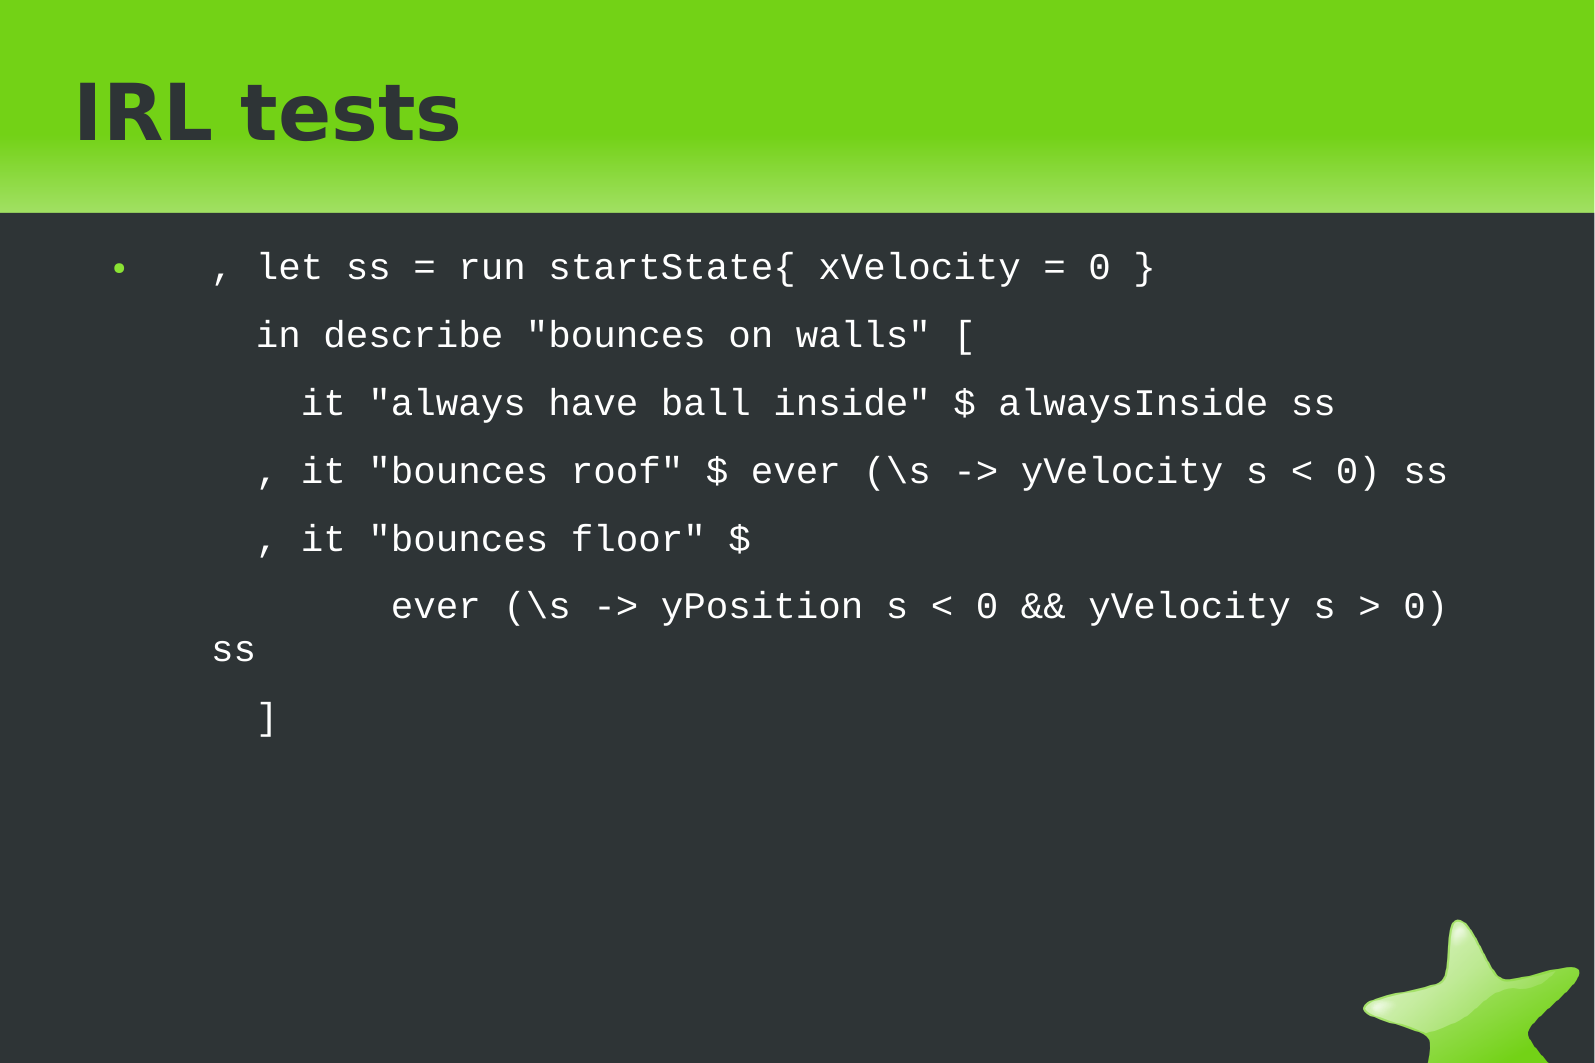

# IRL tests
 , let ss = run startState{ xVelocity = 0 }
 in describe "bounces on walls" [
 it "always have ball inside" $ alwaysInside ss
 , it "bounces roof" $ ever (\s -> yVelocity s < 0) ss
 , it "bounces floor" $
 ever (\s -> yPosition s < 0 && yVelocity s > 0) ss
 ]